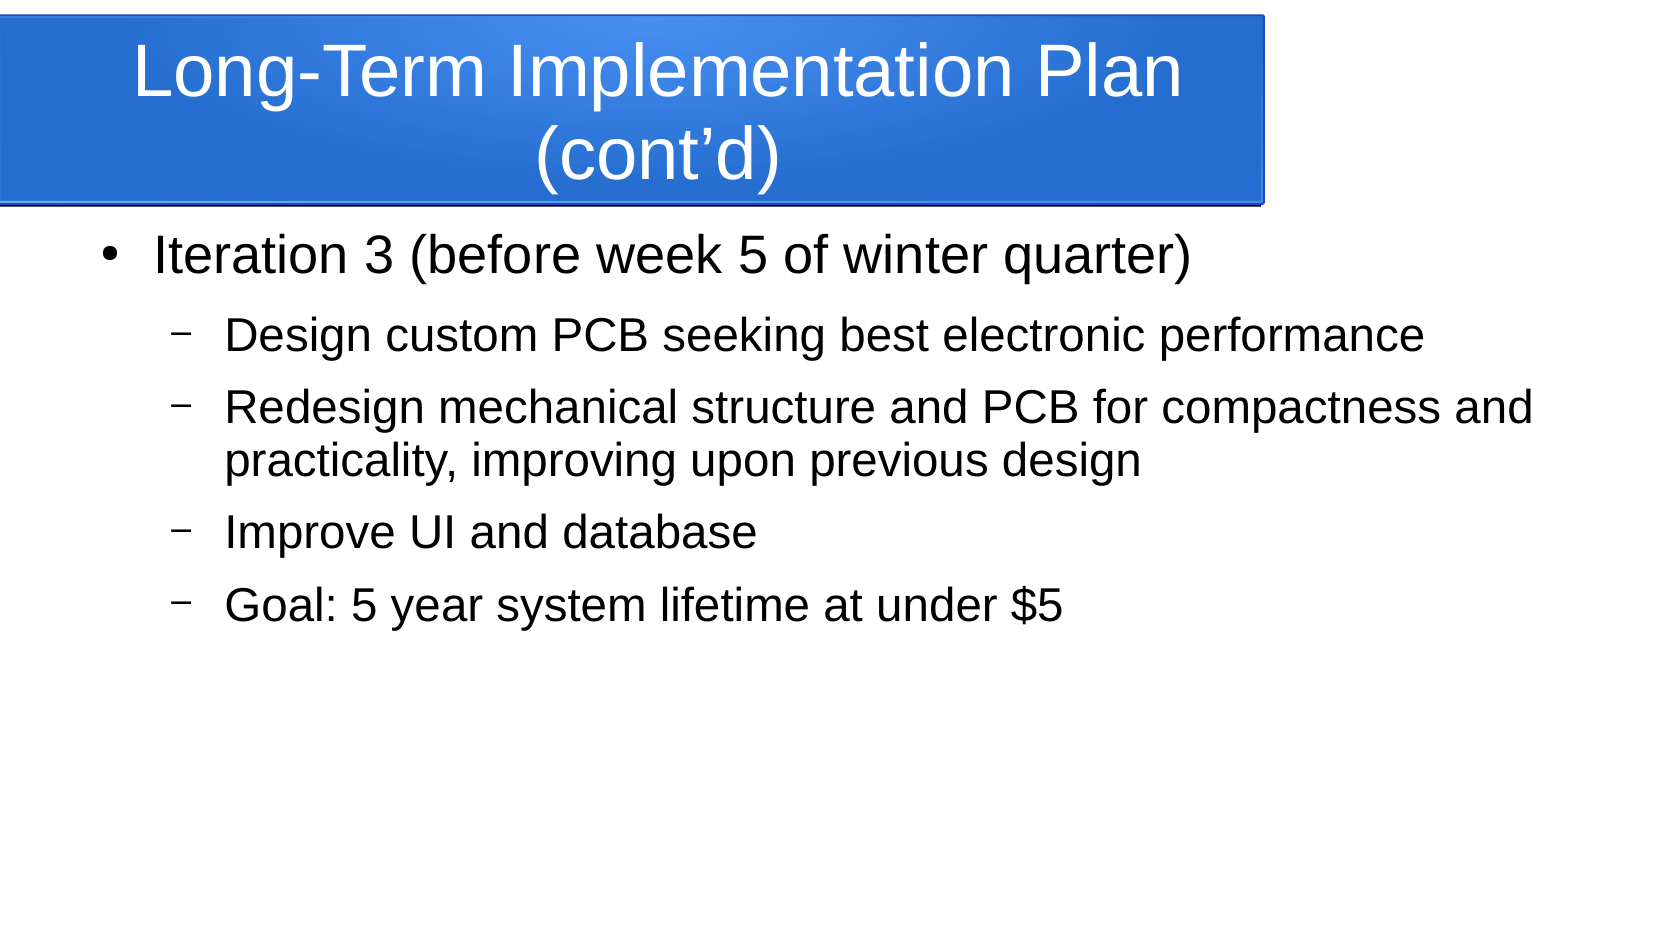

# Long-Term Implementation Plan (cont’d)
Iteration 3 (before week 5 of winter quarter)
Design custom PCB seeking best electronic performance
Redesign mechanical structure and PCB for compactness and practicality, improving upon previous design
Improve UI and database
Goal: 5 year system lifetime at under $5